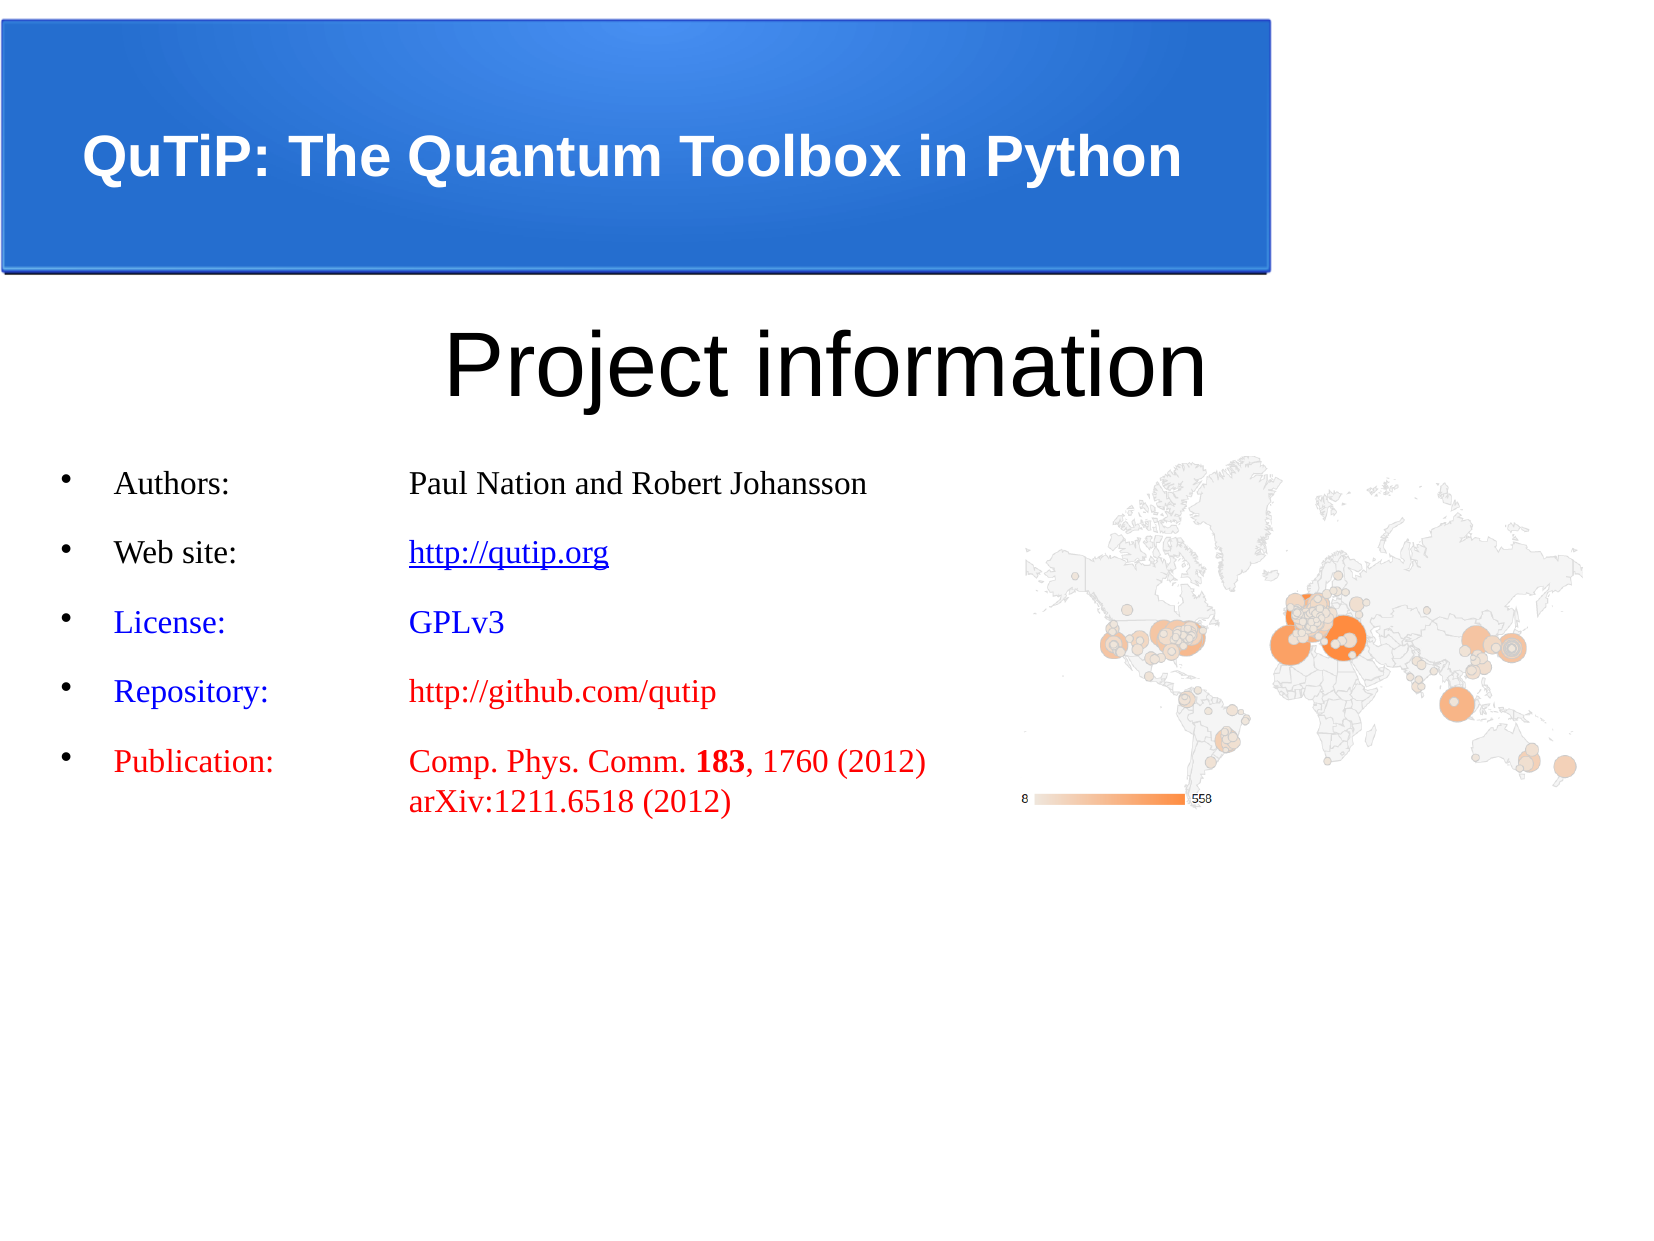

QuTiP: The Quantum Toolbox in Python
Project information
Authors:			Paul Nation and Robert Johansson
Web site: 			http://qutip.org
License:			GPLv3
Repository:		http://github.com/qutip
Publication:		Comp. Phys. Comm. 183, 1760 (2012)
				arXiv:1211.6518 (2012)